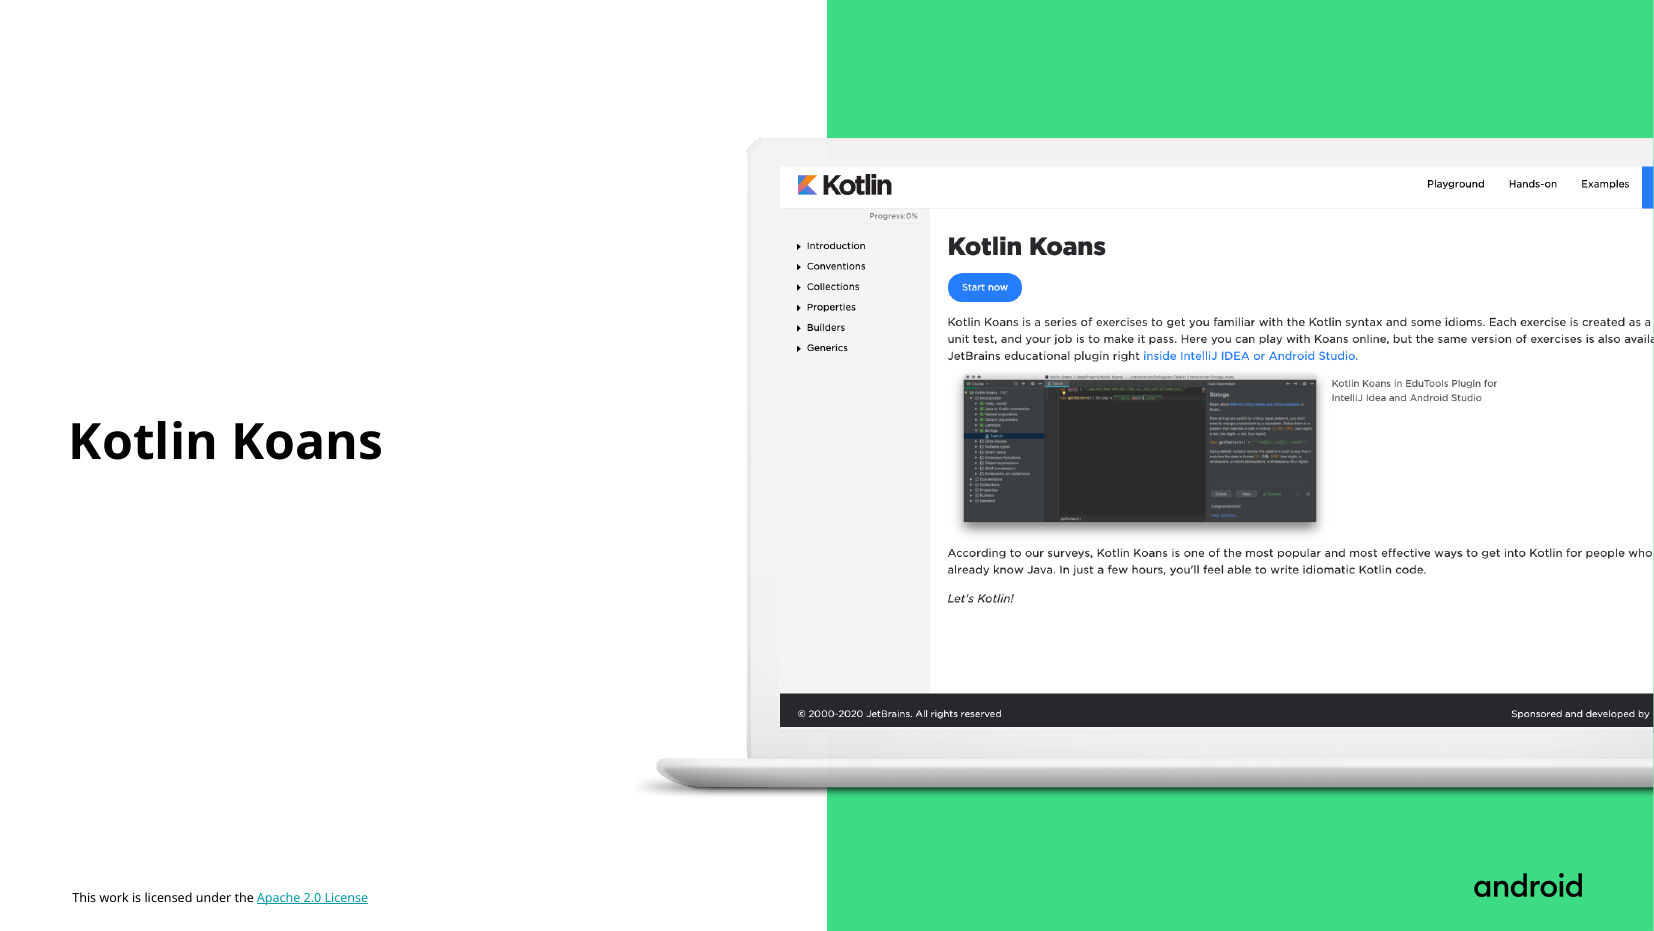

# Kotlin Koans
Kotlin Koans are a series of exercises to get you familiar with the Kotlin Syntax. Each exercise is created as a failing unit test and your job is to make it pass.